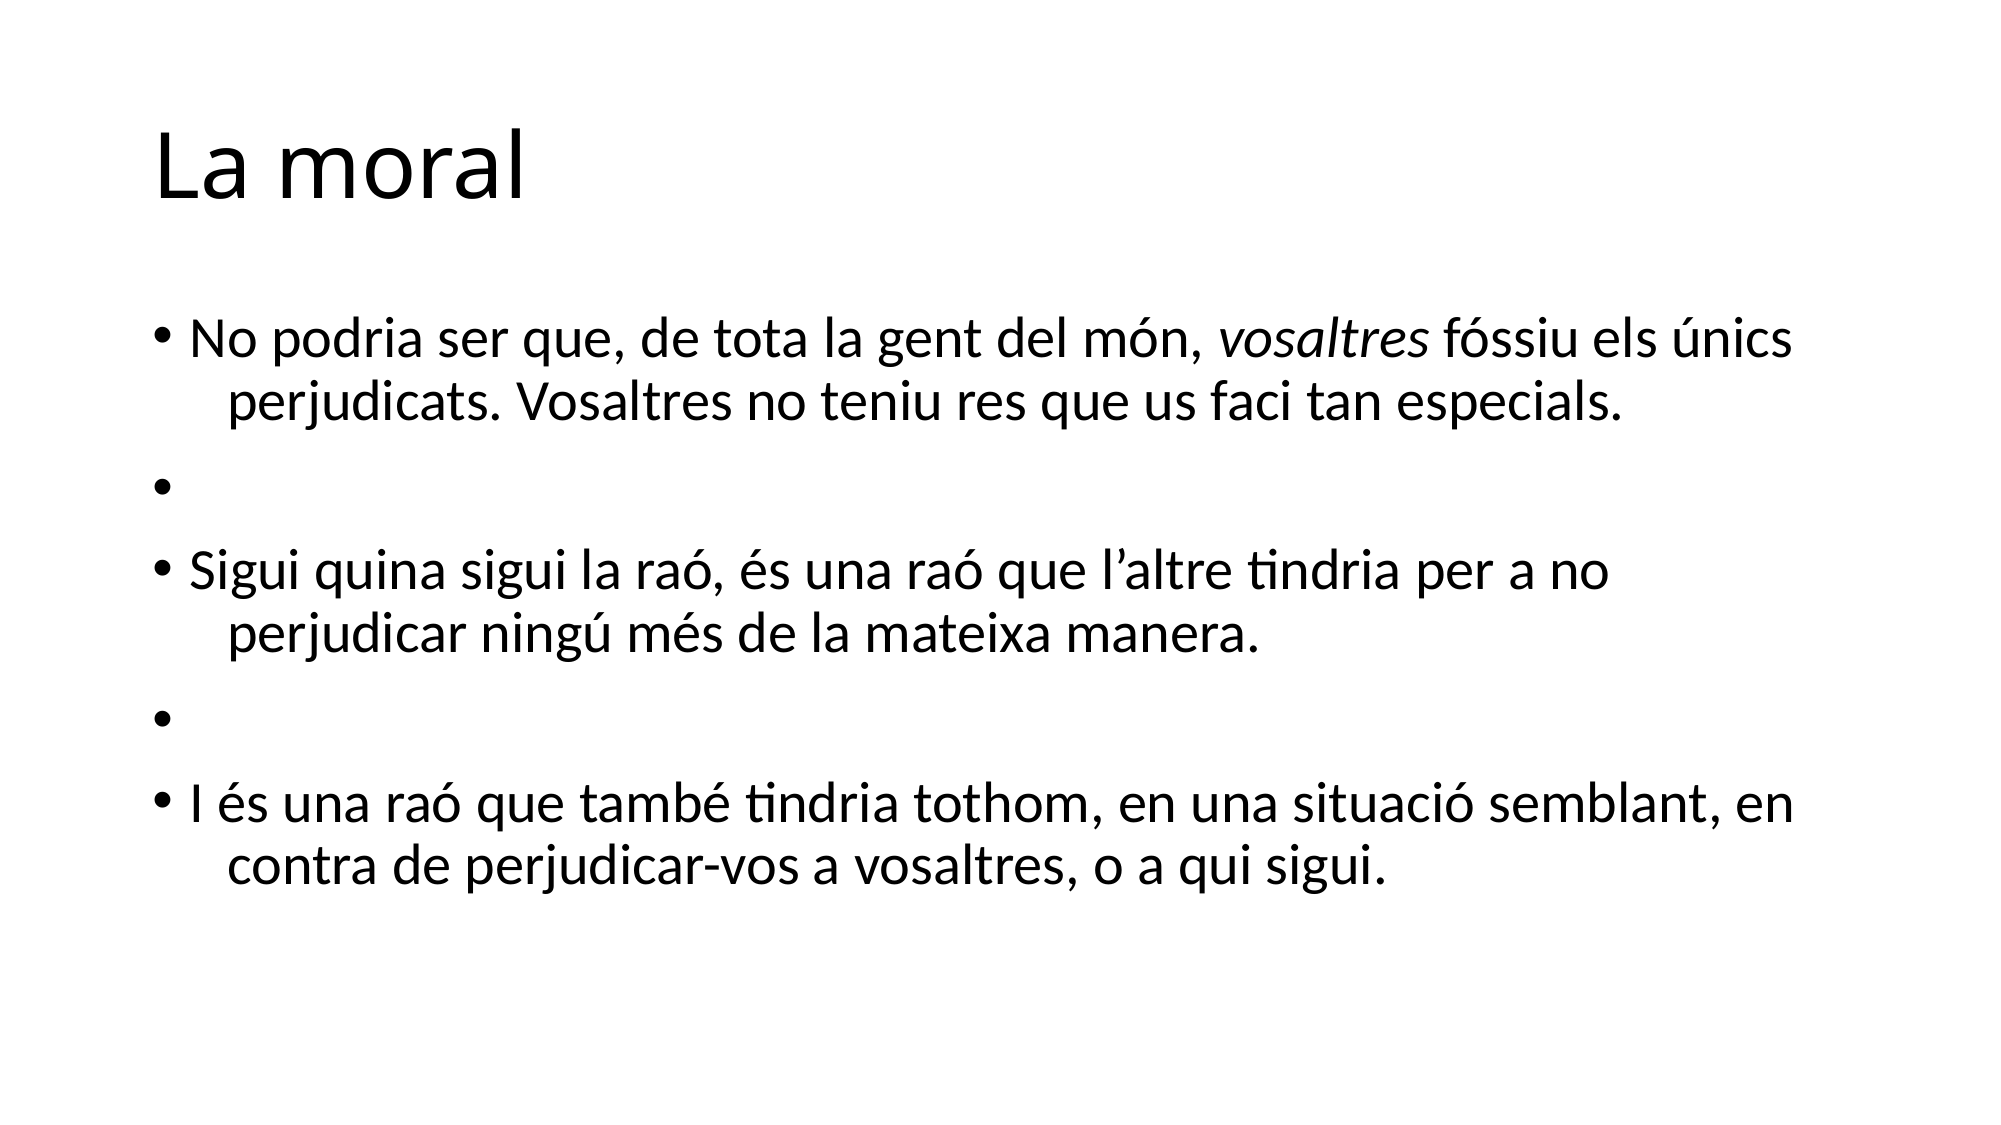

# La moral
No podria ser que, de tota la gent del món, vosaltres fóssiu els únics perjudicats. Vosaltres no teniu res que us faci tan especials.
Sigui quina sigui la raó, és una raó que l’altre tindria per a no perjudicar ningú més de la mateixa manera.
I és una raó que també tindria tothom, en una situació semblant, en contra de perjudicar-vos a vosaltres, o a qui sigui.